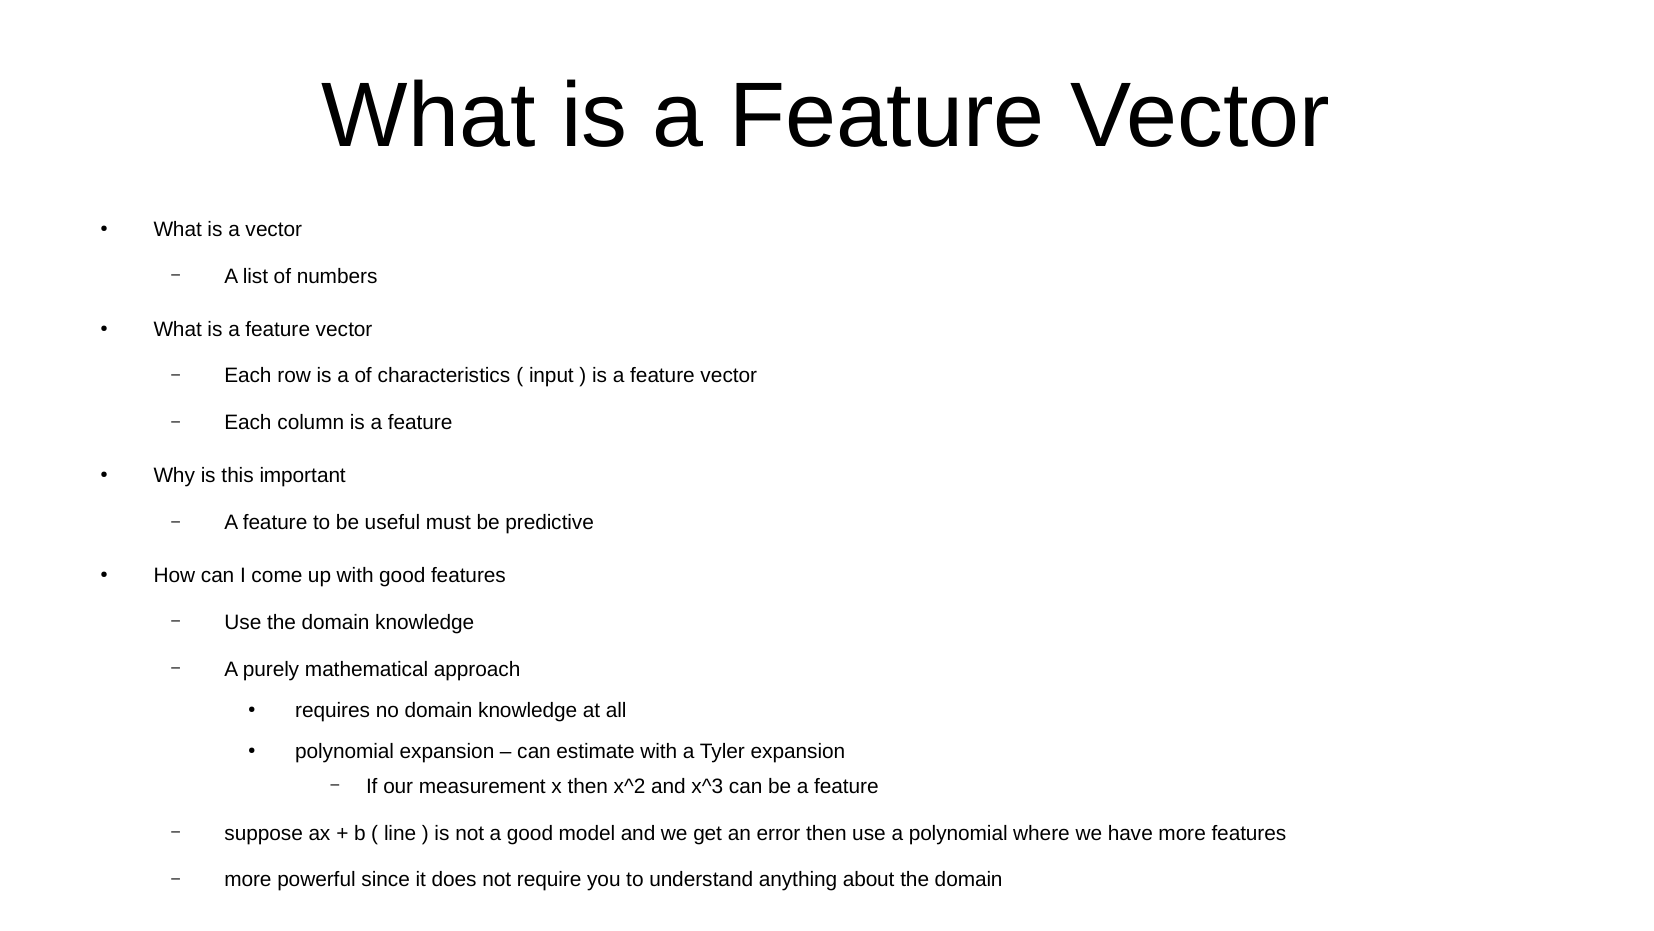

# What is a Feature Vector
What is a vector
A list of numbers
What is a feature vector
Each row is a of characteristics ( input ) is a feature vector
Each column is a feature
Why is this important
A feature to be useful must be predictive
How can I come up with good features
Use the domain knowledge
A purely mathematical approach
requires no domain knowledge at all
polynomial expansion – can estimate with a Tyler expansion
If our measurement x then x^2 and x^3 can be a feature
suppose ax + b ( line ) is not a good model and we get an error then use a polynomial where we have more features
more powerful since it does not require you to understand anything about the domain